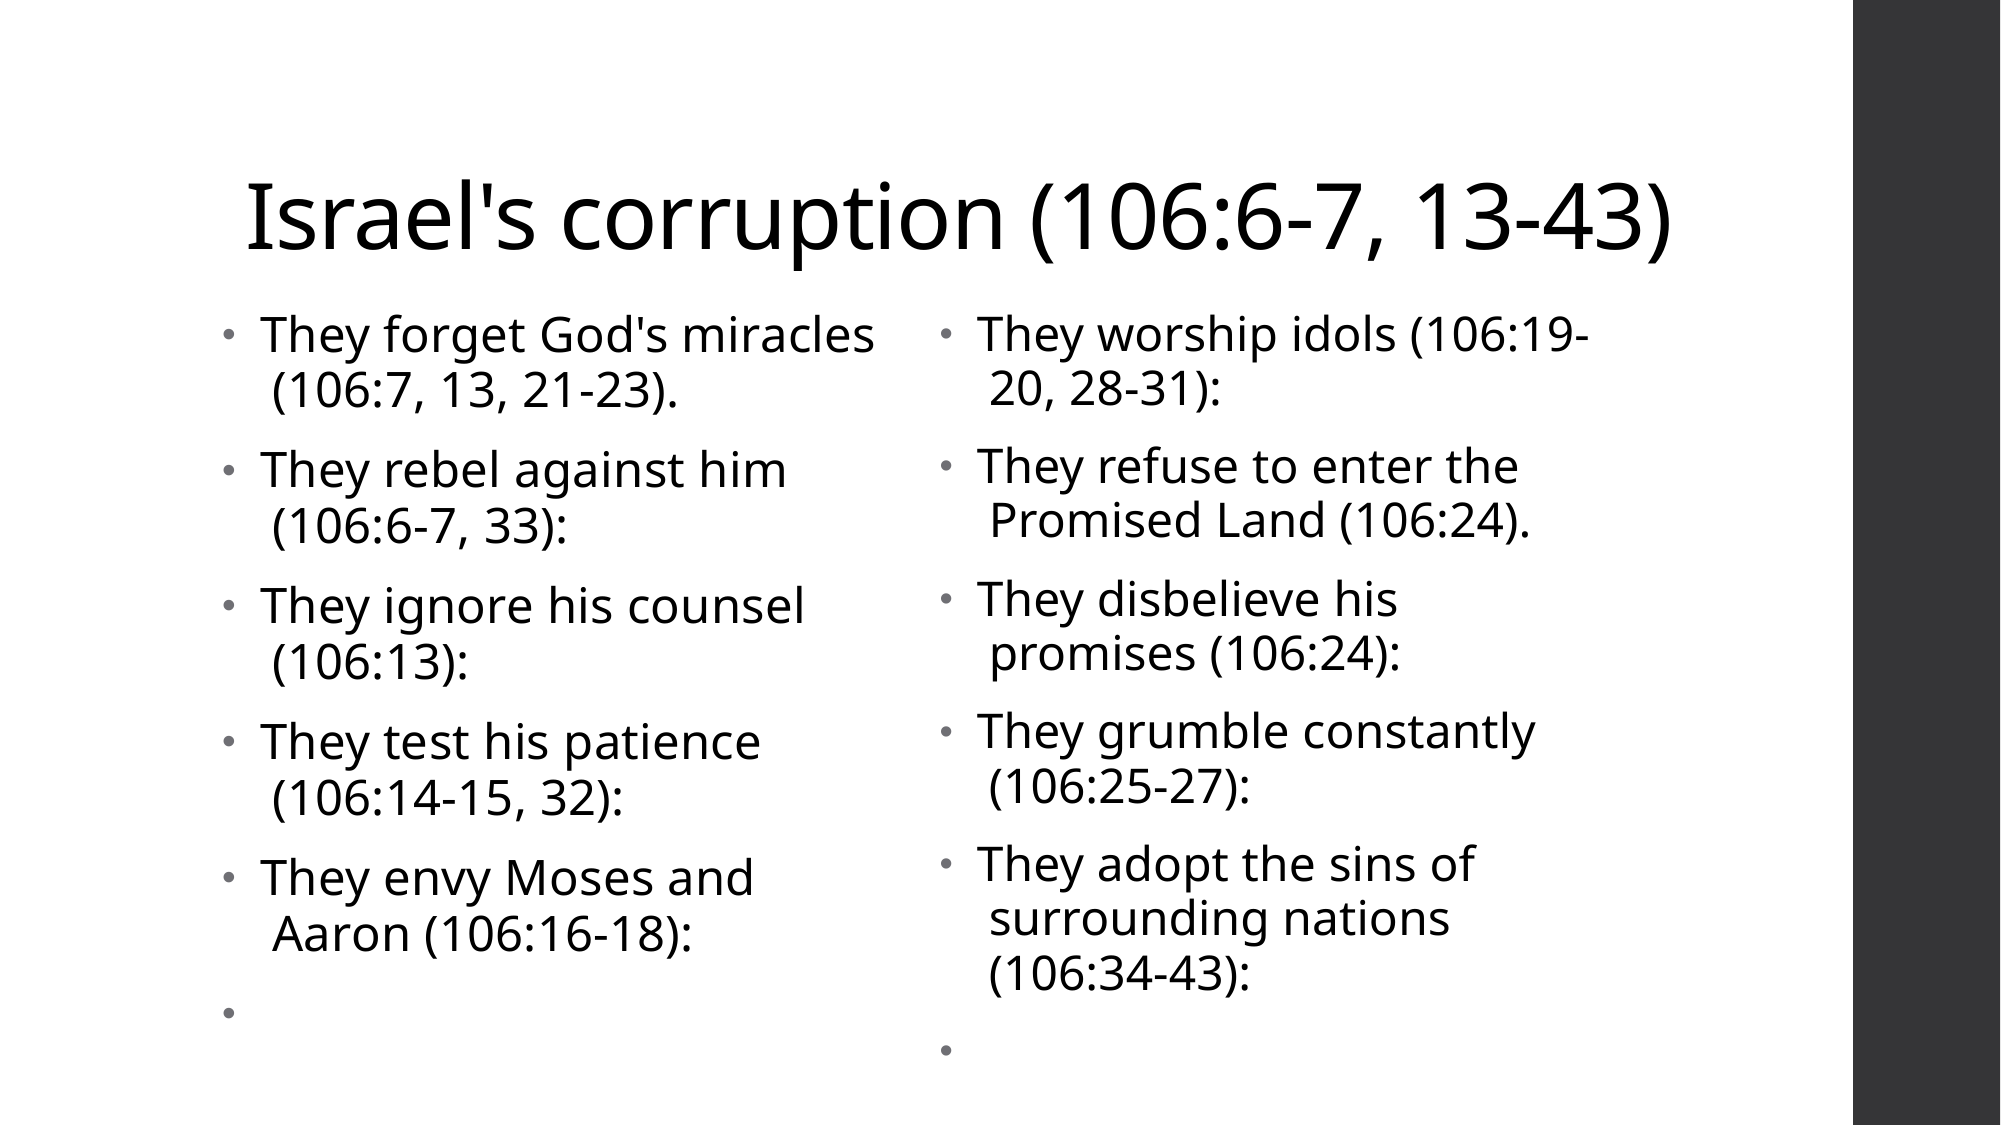

# Israel's corruption (106:6-7, 13-43)
 They forget God's miracles (106:7, 13, 21-23).
 They rebel against him (106:6-7, 33):
 They ignore his counsel (106:13):
 They test his patience (106:14-15, 32):
 They envy Moses and Aaron (106:16-18):
 They worship idols (106:19-20, 28-31):
 They refuse to enter the Promised Land (106:24).
 They disbelieve his promises (106:24):
 They grumble constantly (106:25-27):
 They adopt the sins of surrounding nations (106:34-43):